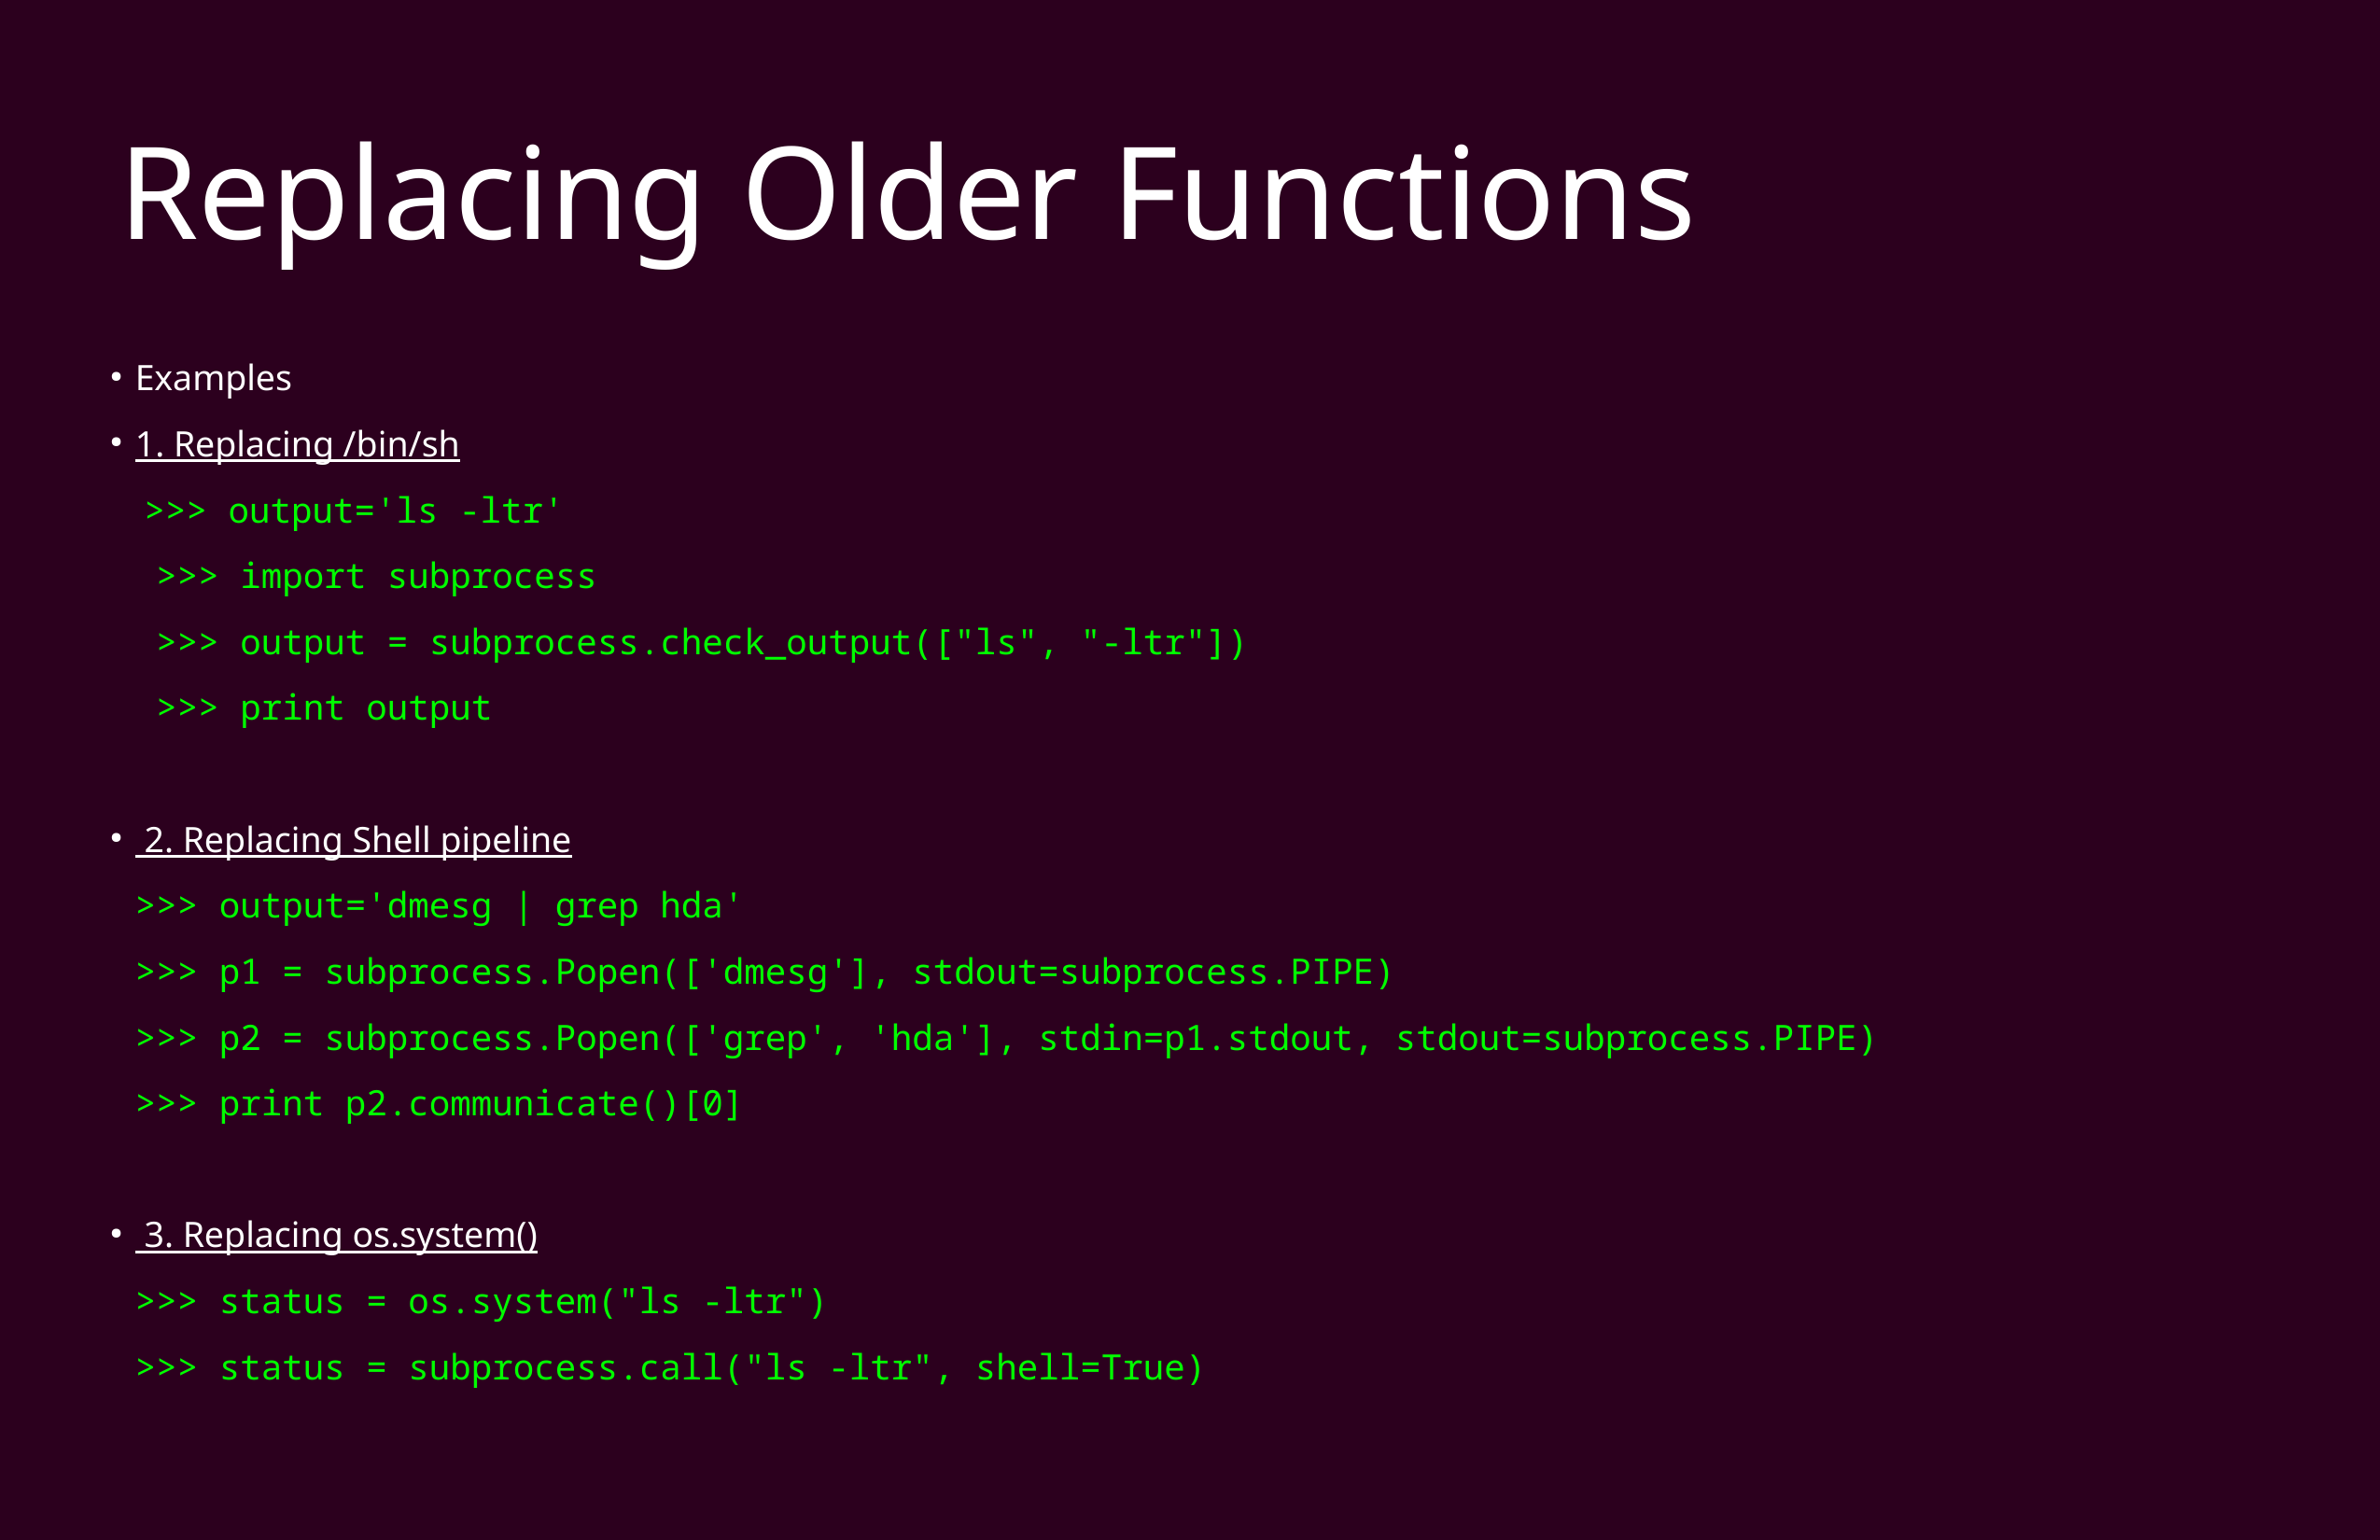

# Replacing Older Functions
Examples
1. Replacing /bin/sh
 >>> output='ls -ltr'
 >>> import subprocess
 >>> output = subprocess.check_output(["ls", "-ltr"])
 >>> print output
 2. Replacing Shell pipeline
>>> output='dmesg | grep hda'
>>> p1 = subprocess.Popen(['dmesg'], stdout=subprocess.PIPE)
>>> p2 = subprocess.Popen(['grep', 'hda'], stdin=p1.stdout, stdout=subprocess.PIPE)
>>> print p2.communicate()[0]
 3. Replacing os.system()
>>> status = os.system("ls -ltr")
>>> status = subprocess.call("ls -ltr", shell=True)